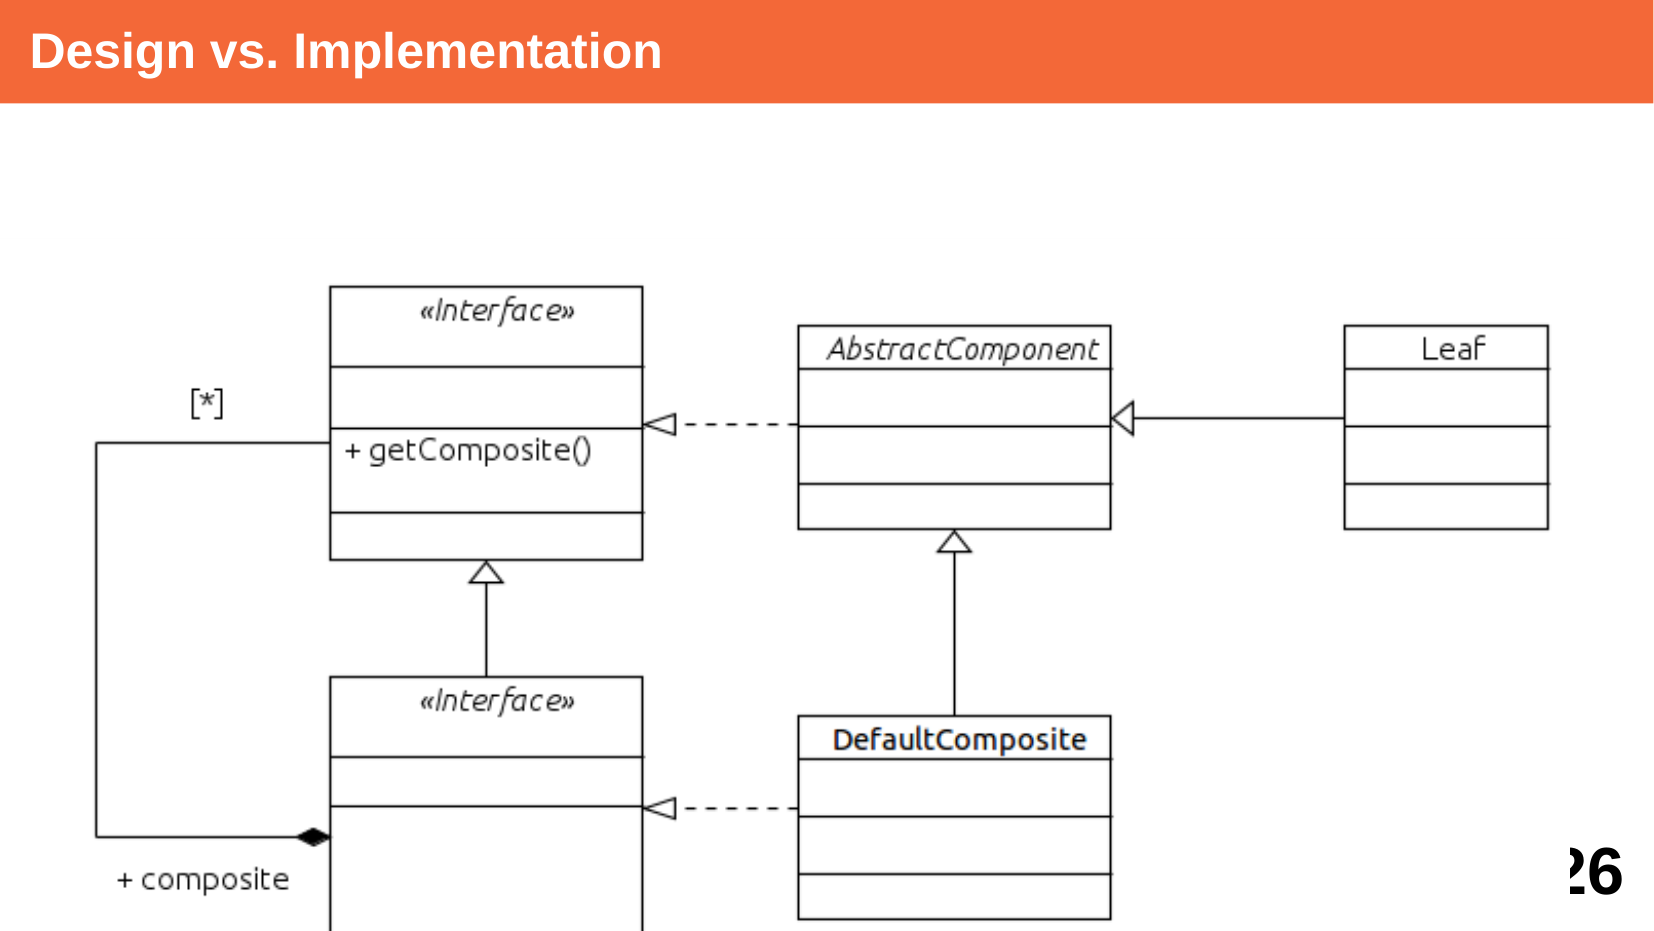

# Design vs. Implementation
Advanced Design and Programming
26
© 2019 Dirk Riehle - Some Rights Reserved